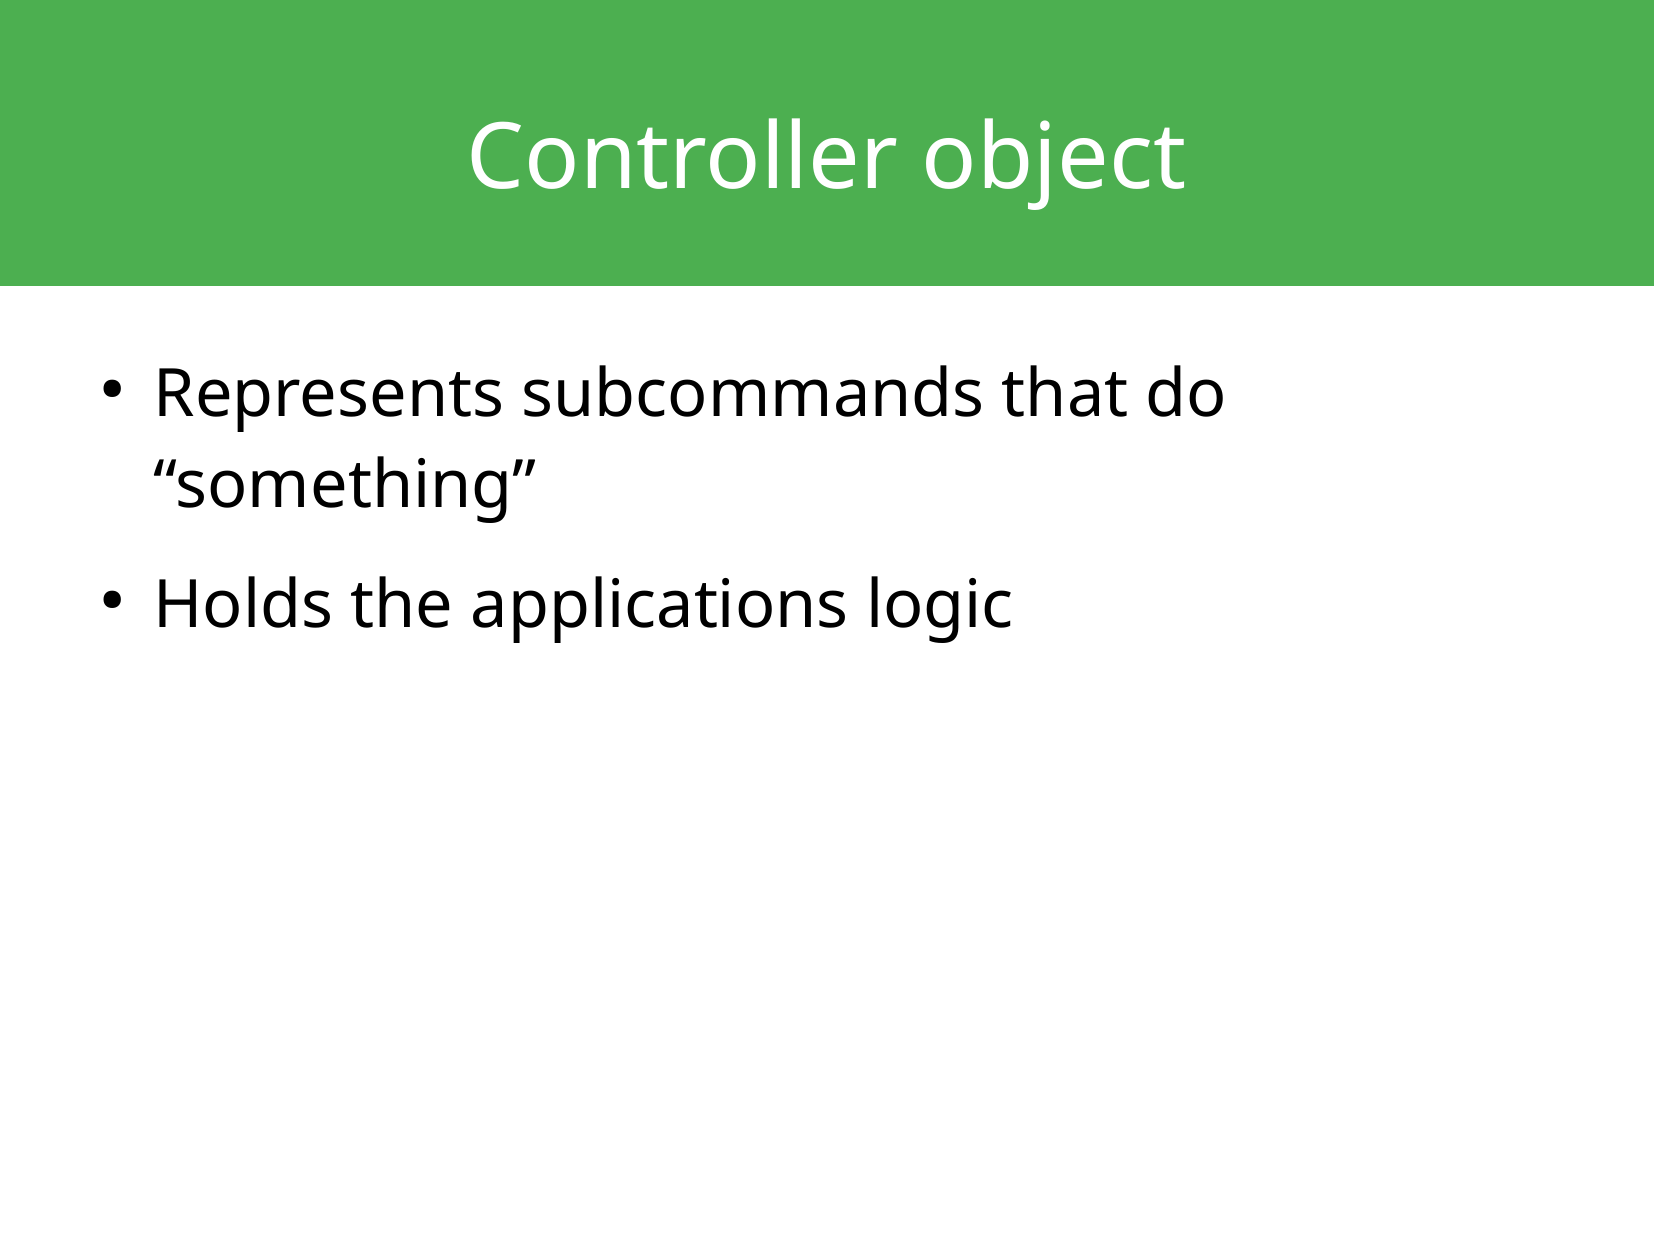

# Controller object
Represents subcommands that do “something”
Holds the applications logic